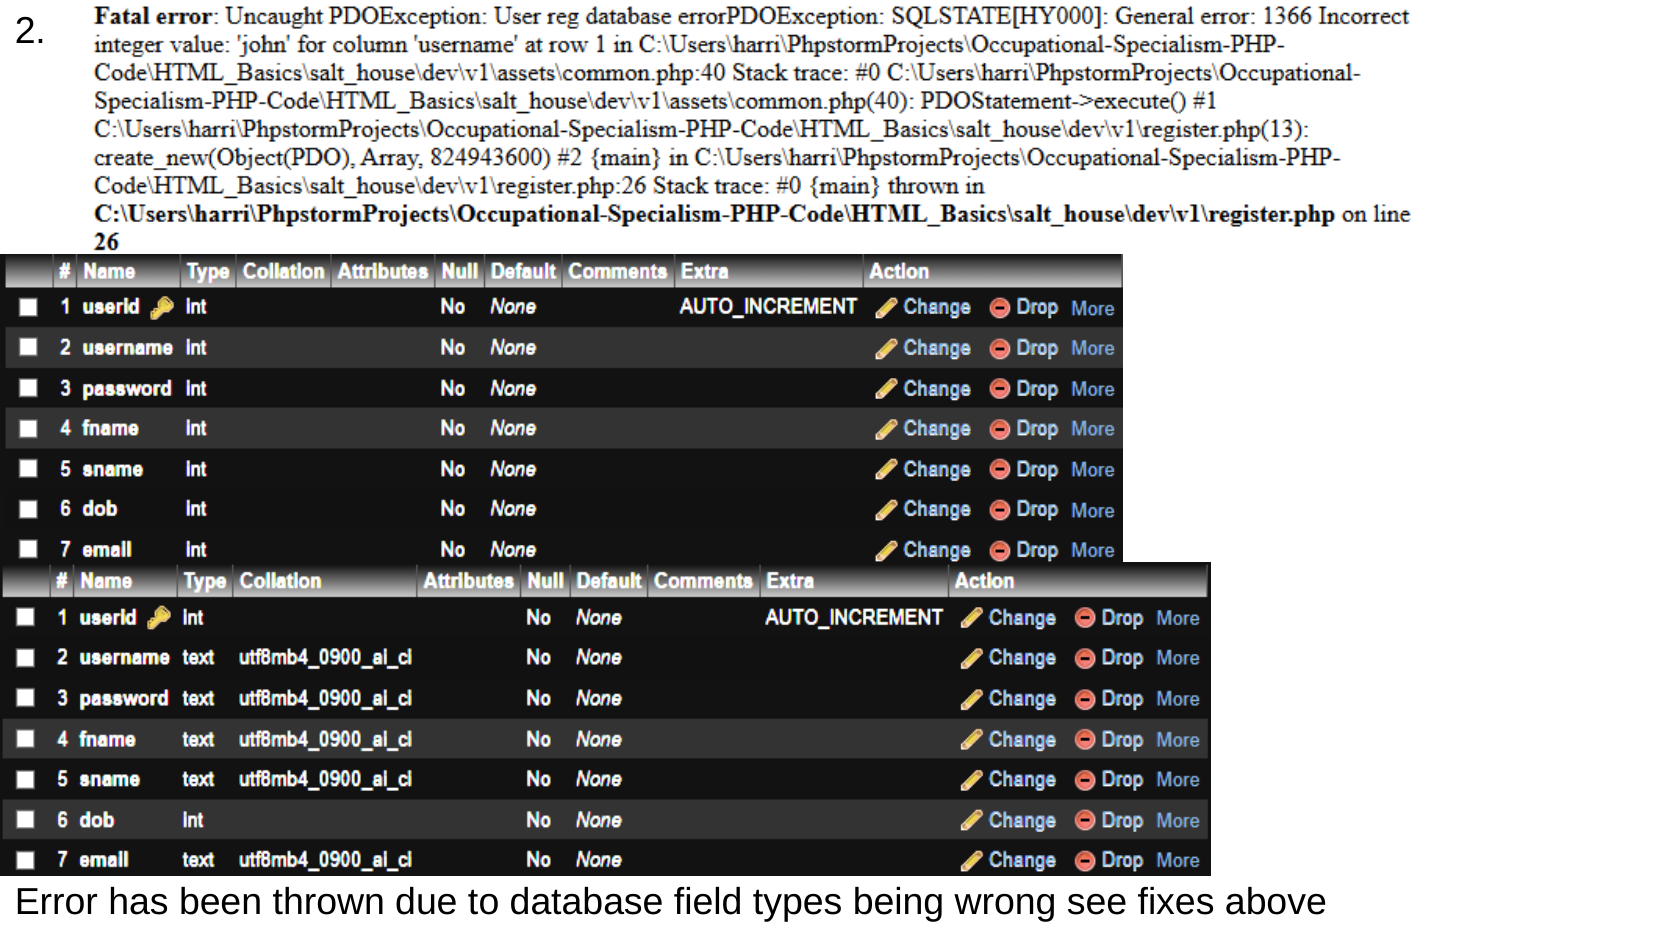

2.
Error has been thrown due to database field types being wrong see fixes above